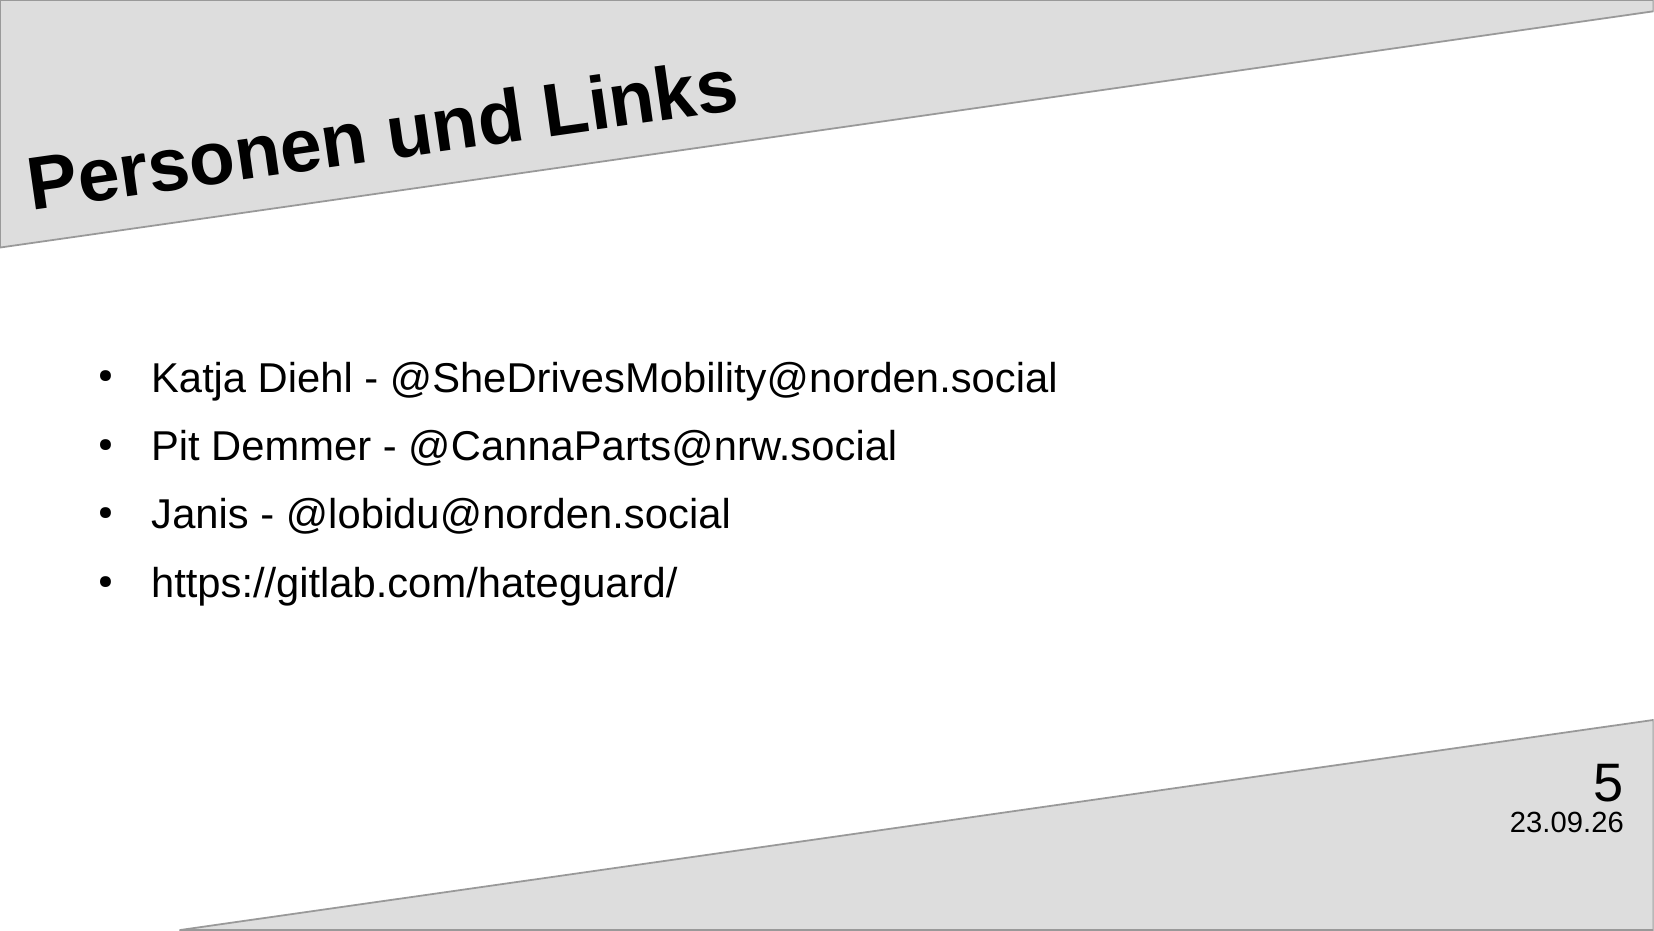

# Personen und Links
Katja Diehl - @SheDrivesMobility@norden.social
Pit Demmer - @CannaParts@nrw.social
Janis - @lobidu@norden.social
https://gitlab.com/hateguard/
5